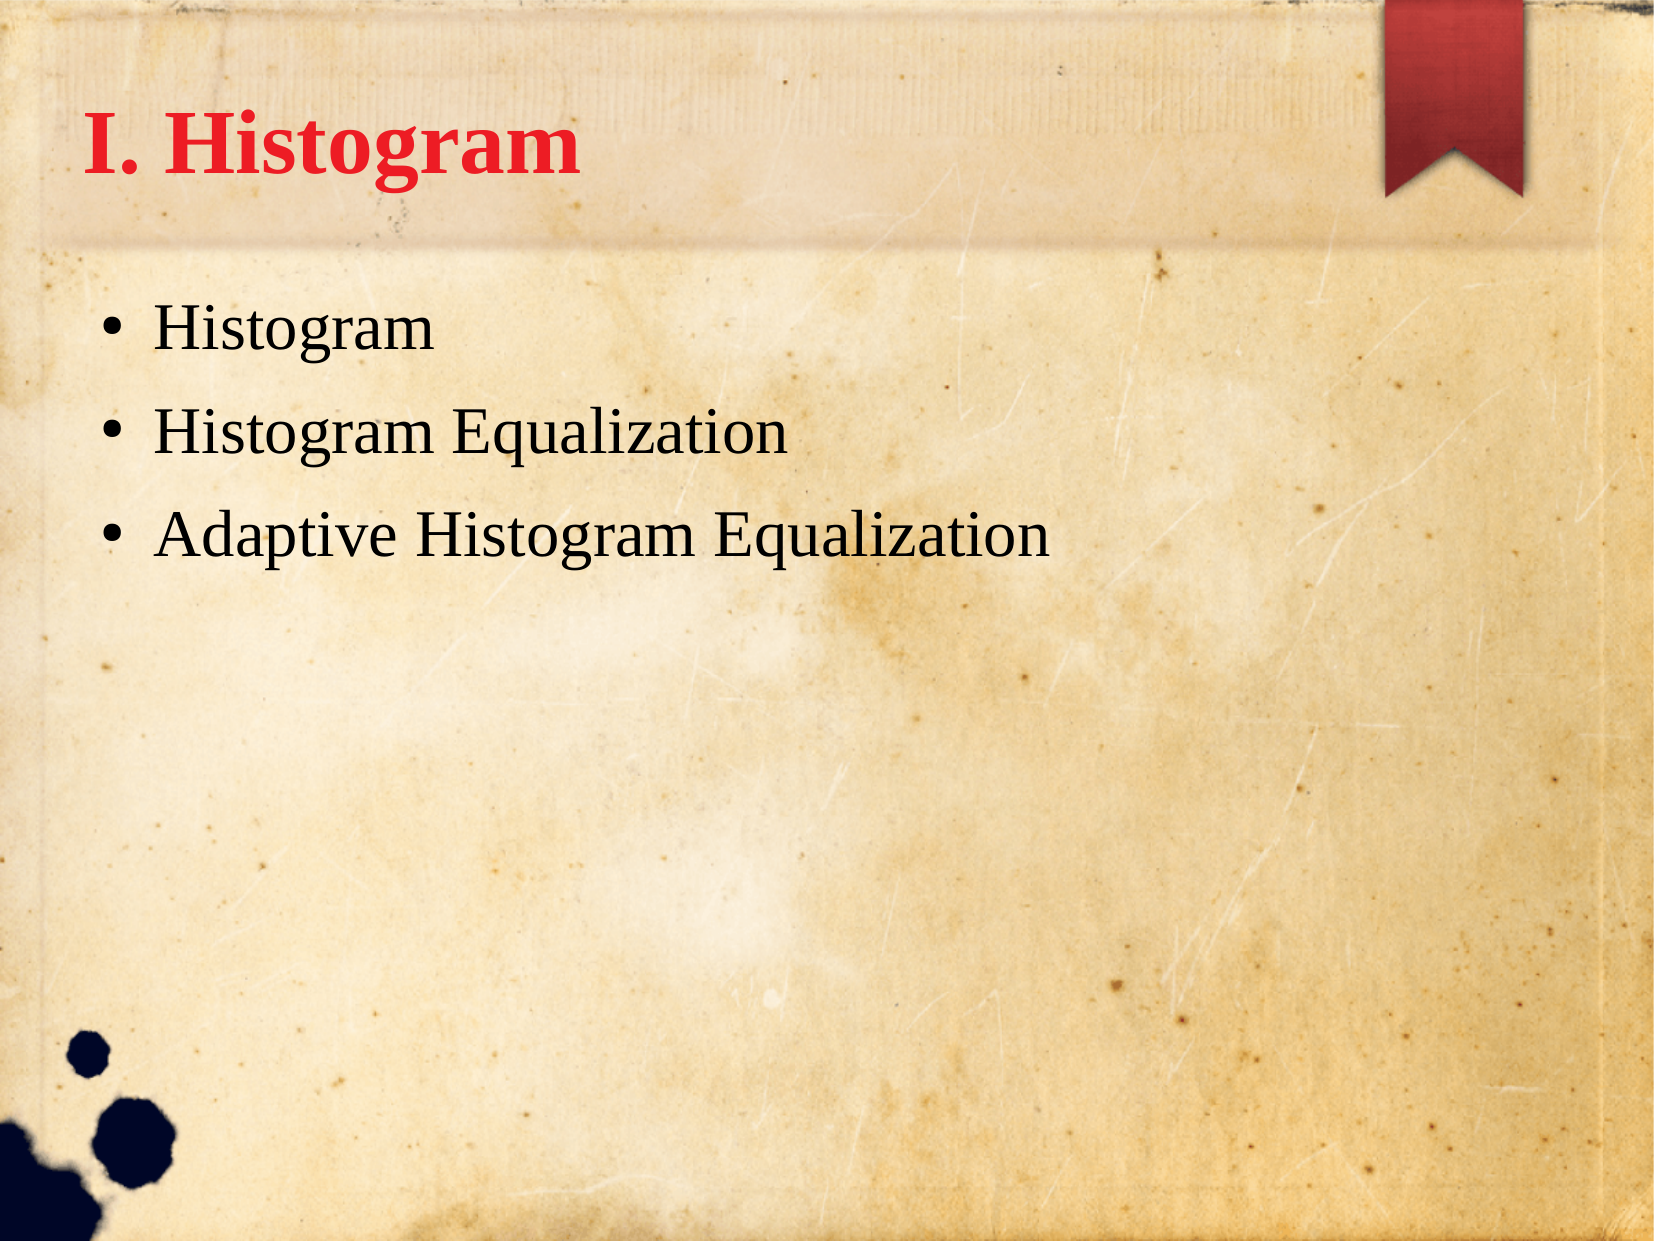

# I. Histogram
Histogram
Histogram Equalization
Adaptive Histogram Equalization